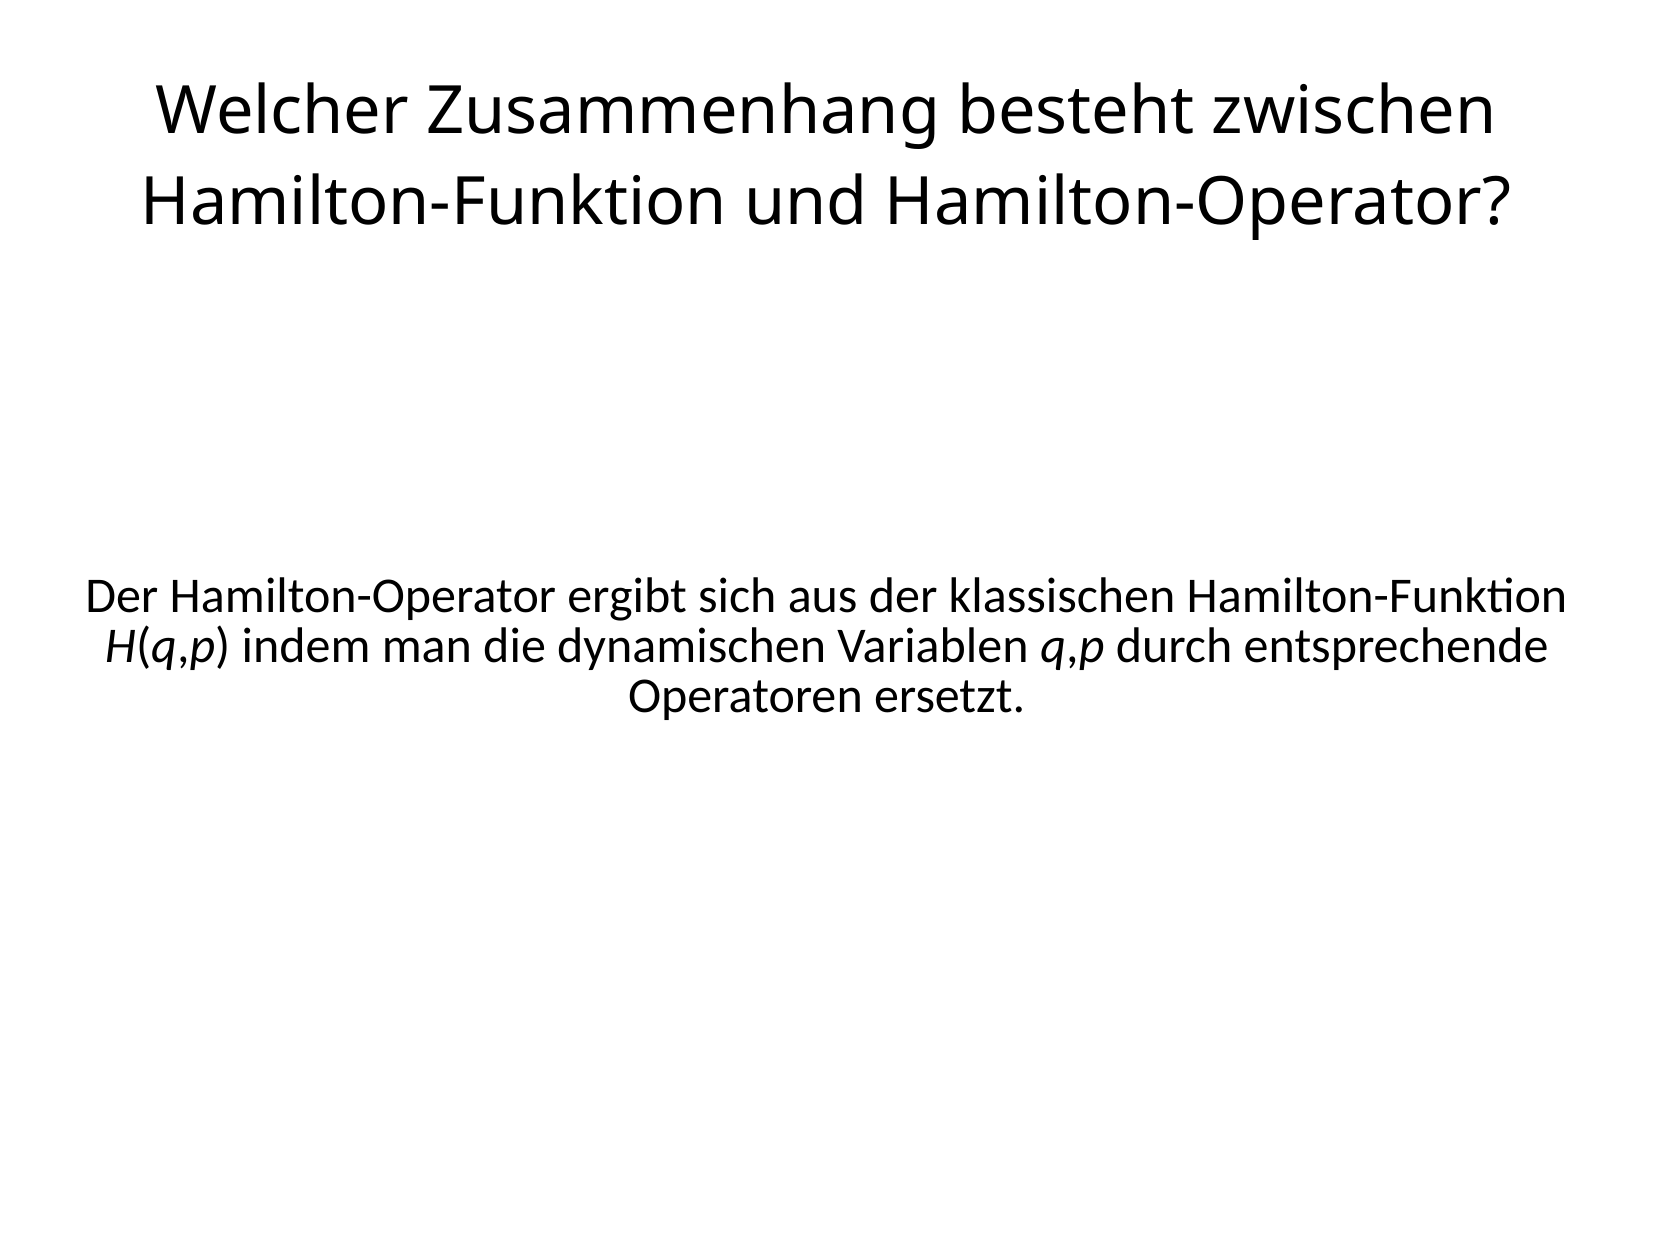

# Welcher Zusammenhang besteht zwischen Hamilton-Funktion und Hamilton-Operator?
Der Hamilton-Operator ergibt sich aus der klassischen Hamilton-Funktion H(q,p) indem man die dynamischen Variablen q,p durch entsprechende Operatoren ersetzt.